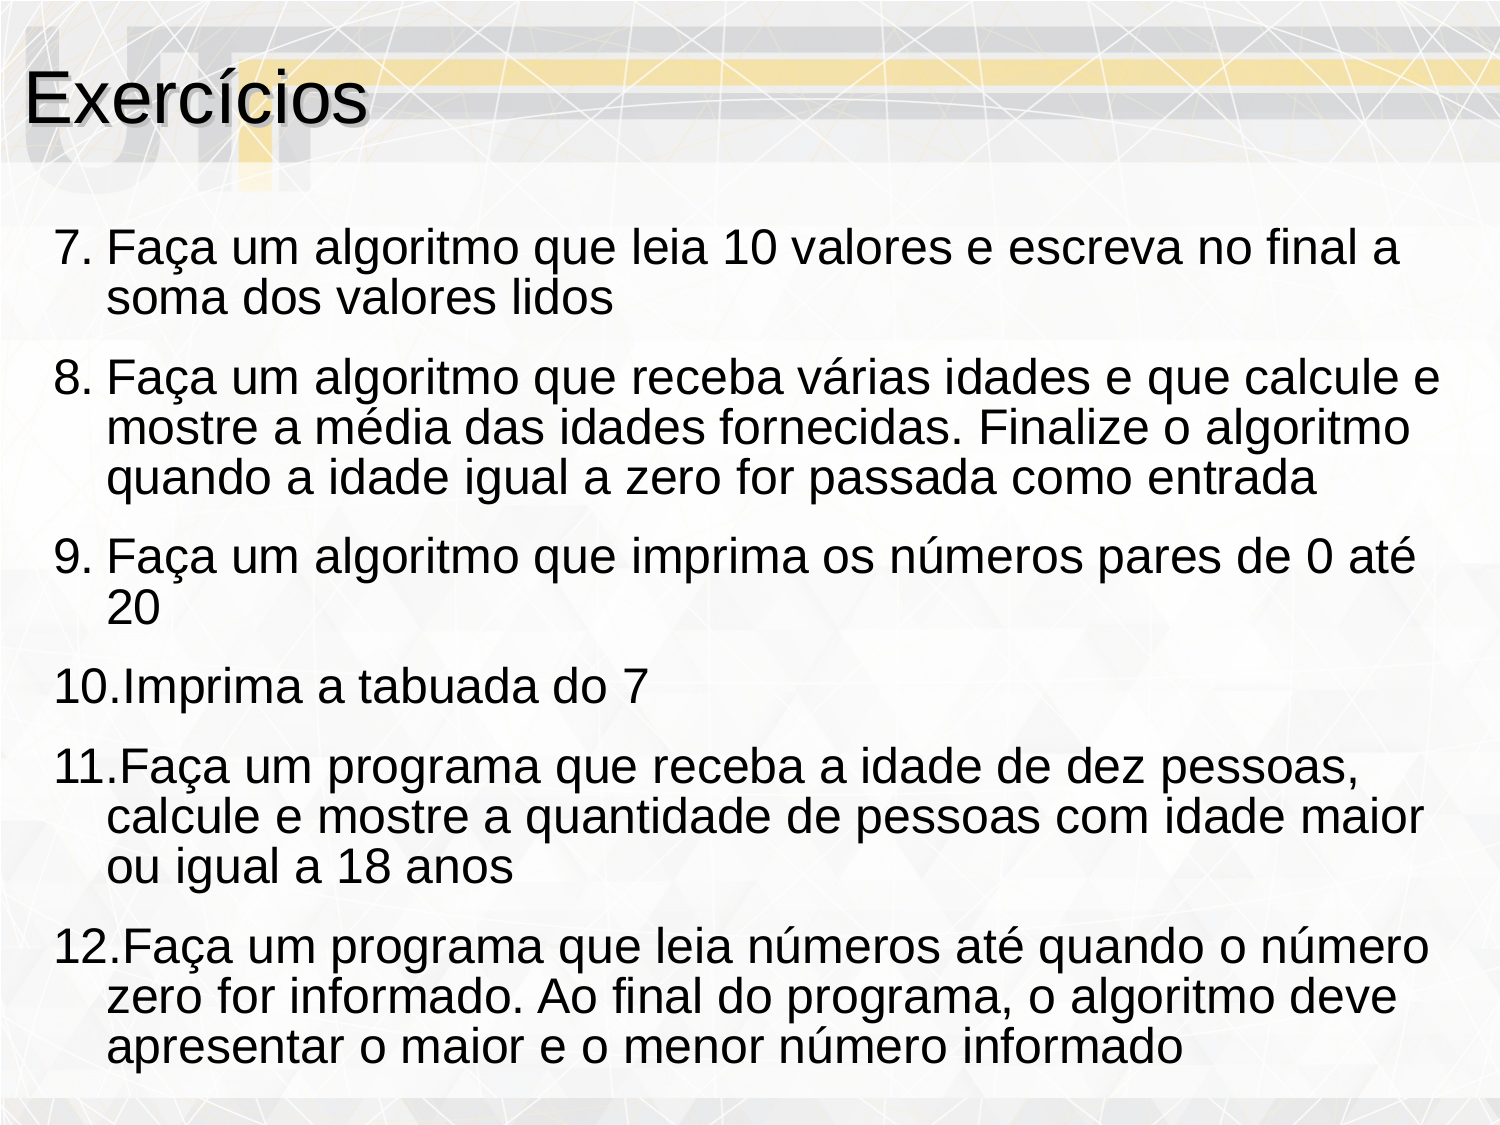

# Exercícios
Faça um algoritmo que leia 10 valores e escreva no final a soma dos valores lidos
Faça um algoritmo que receba várias idades e que calcule e mostre a média das idades fornecidas. Finalize o algoritmo quando a idade igual a zero for passada como entrada
Faça um algoritmo que imprima os números pares de 0 até 20
Imprima a tabuada do 7
Faça um programa que receba a idade de dez pessoas, calcule e mostre a quantidade de pessoas com idade maior ou igual a 18 anos
Faça um programa que leia números até quando o número zero for informado. Ao final do programa, o algoritmo deve apresentar o maior e o menor número informado